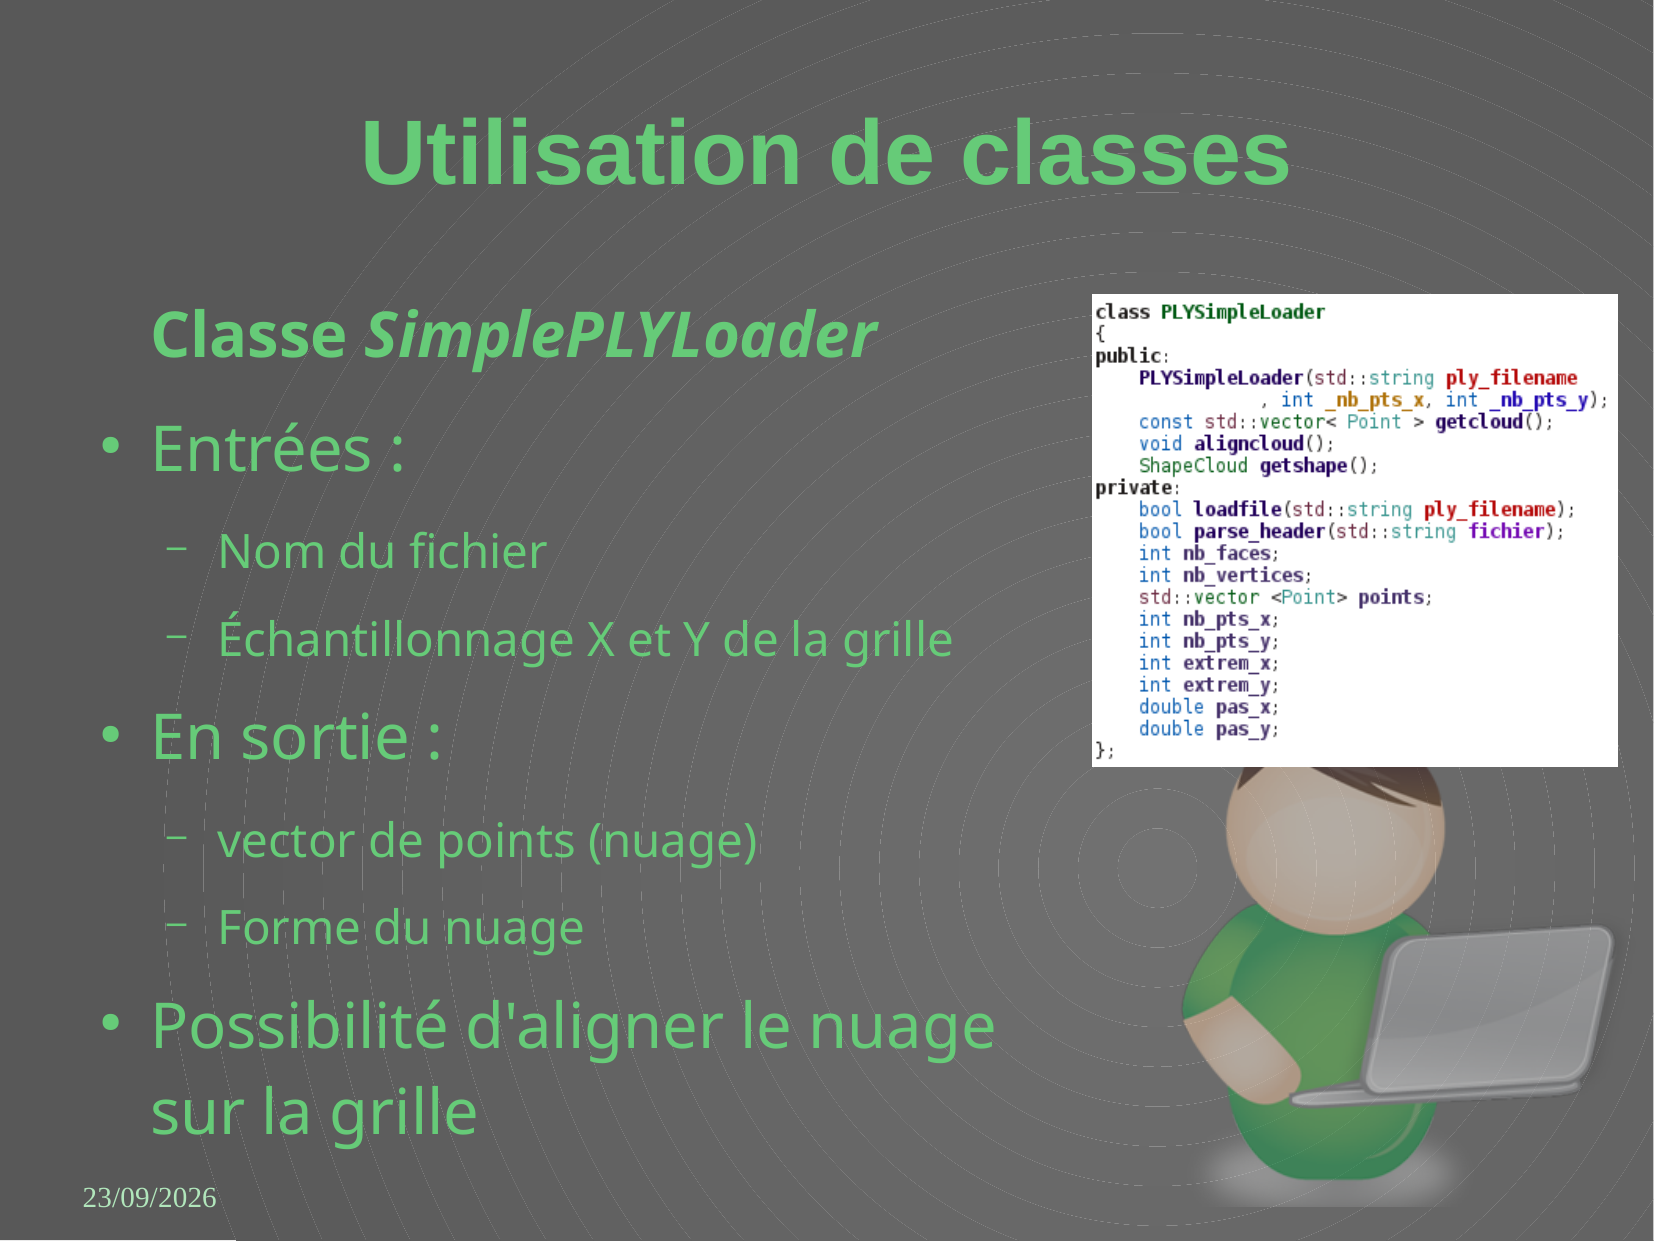

# Utilisation de classes
Classe SimplePLYLoader
Entrées :
Nom du fichier
Échantillonnage X et Y de la grille
En sortie :
vector de points (nuage)
Forme du nuage
Possibilité d'aligner le nuage sur la grille